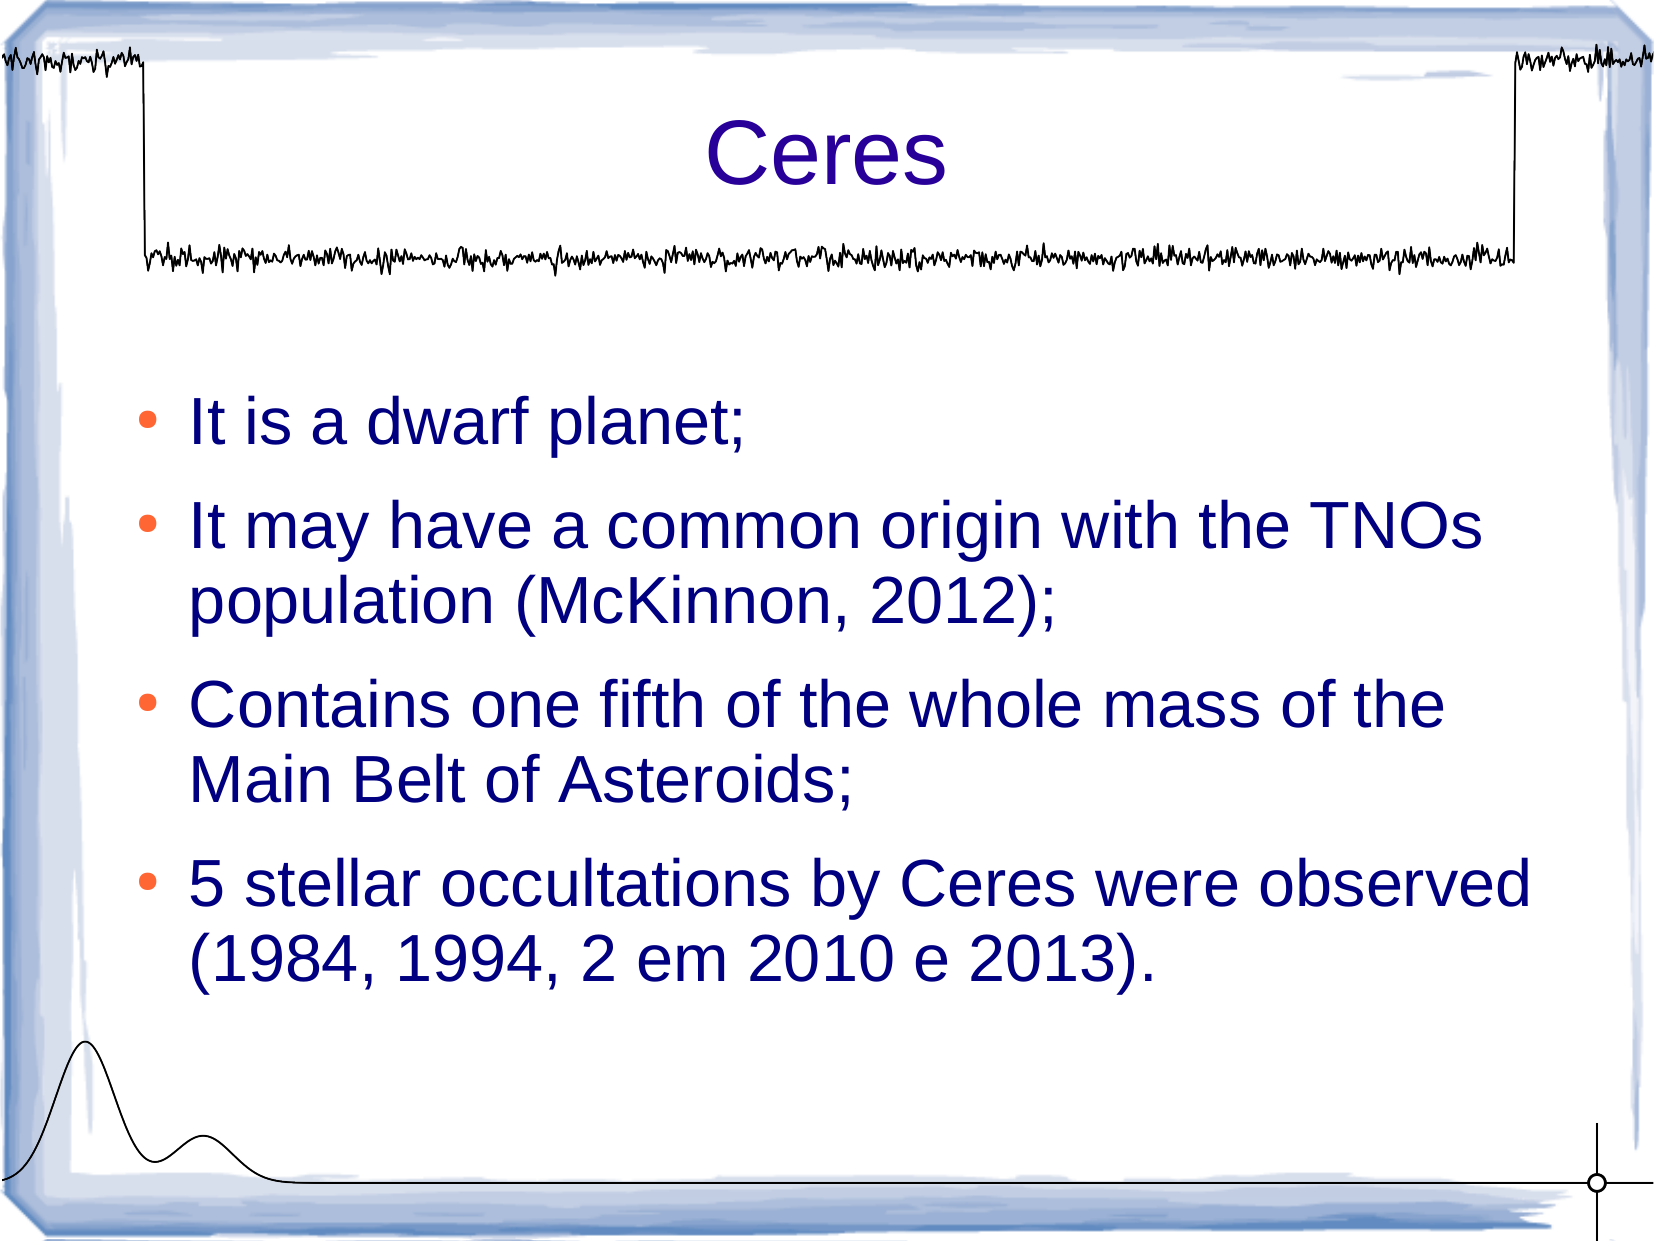

# Ceres
It is a dwarf planet;
It may have a common origin with the TNOs population (McKinnon, 2012);
Contains one fifth of the whole mass of the Main Belt of Asteroids;
5 stellar occultations by Ceres were observed (1984, 1994, 2 em 2010 e 2013).